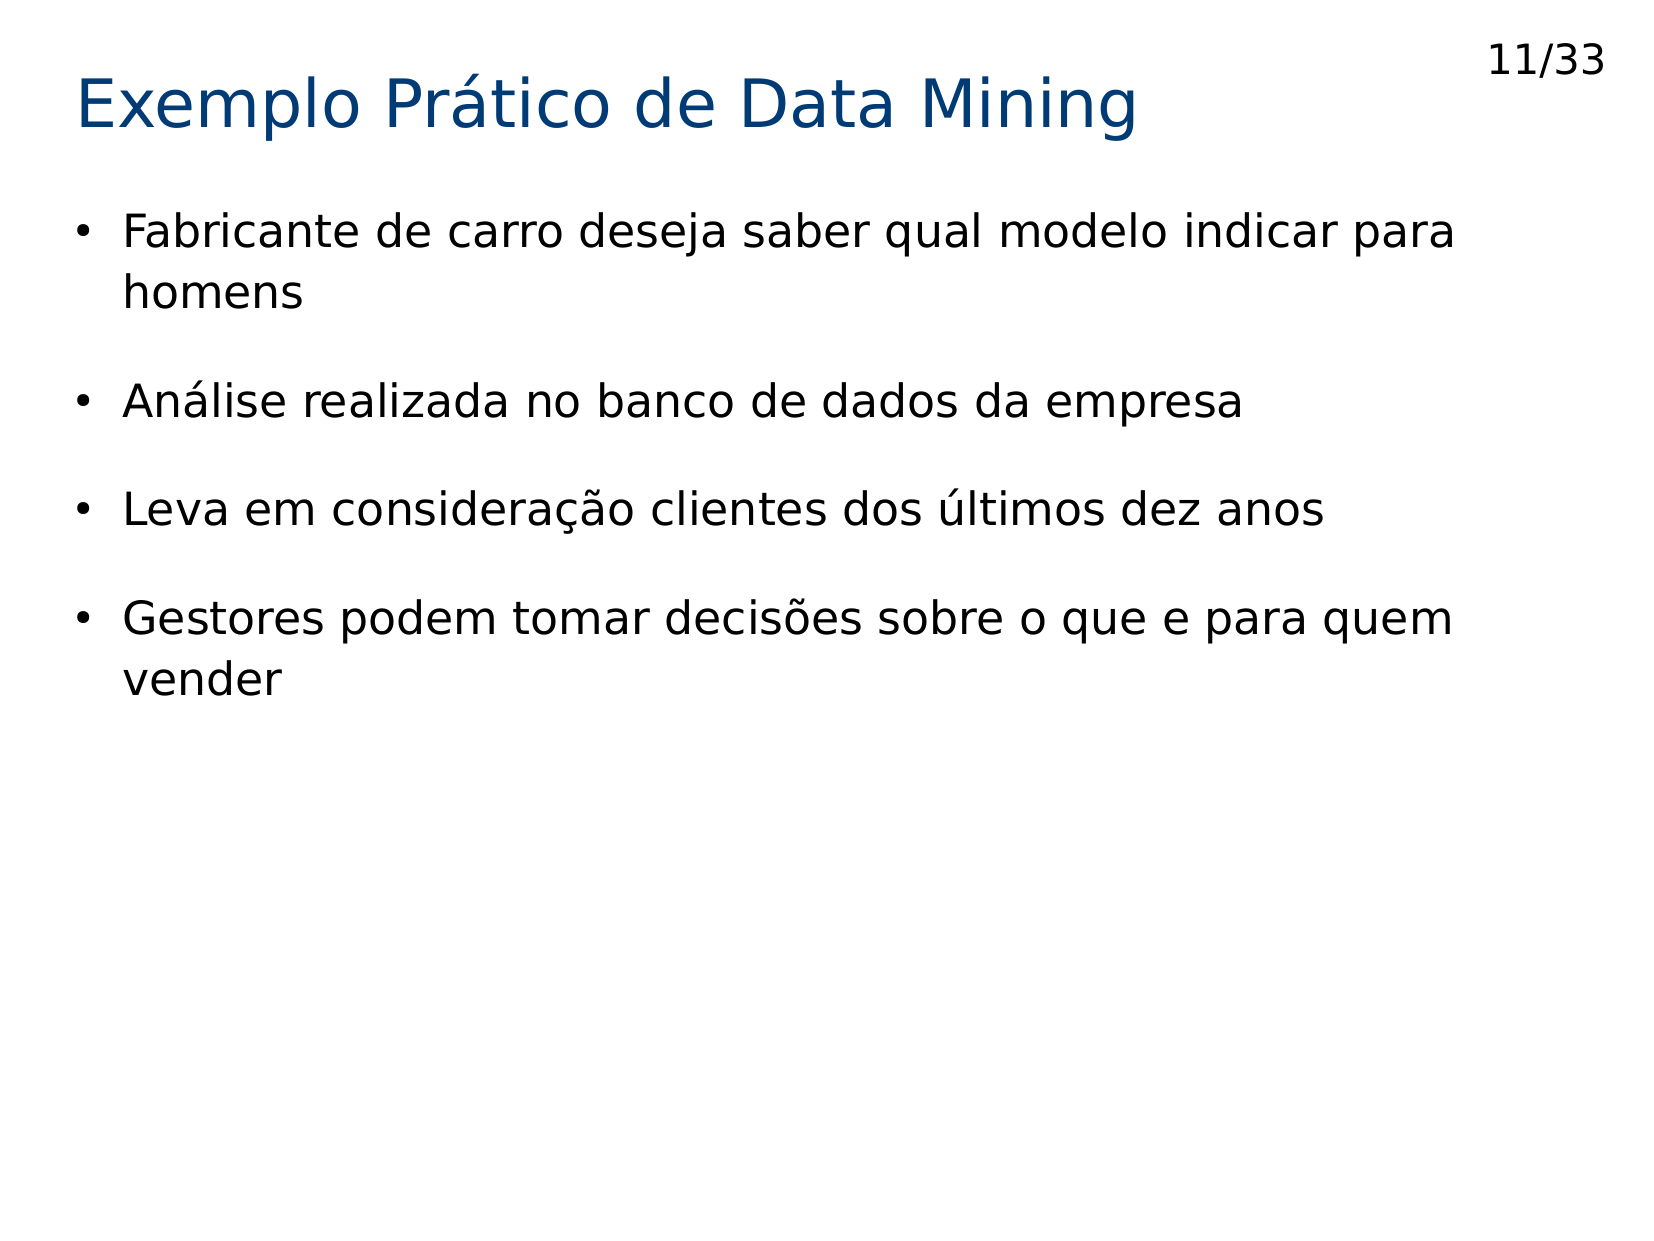

# Exemplo Prático de Data Mining
11
Fabricante de carro deseja saber qual modelo indicar para homens
Análise realizada no banco de dados da empresa
Leva em consideração clientes dos últimos dez anos
Gestores podem tomar decisões sobre o que e para quem vender